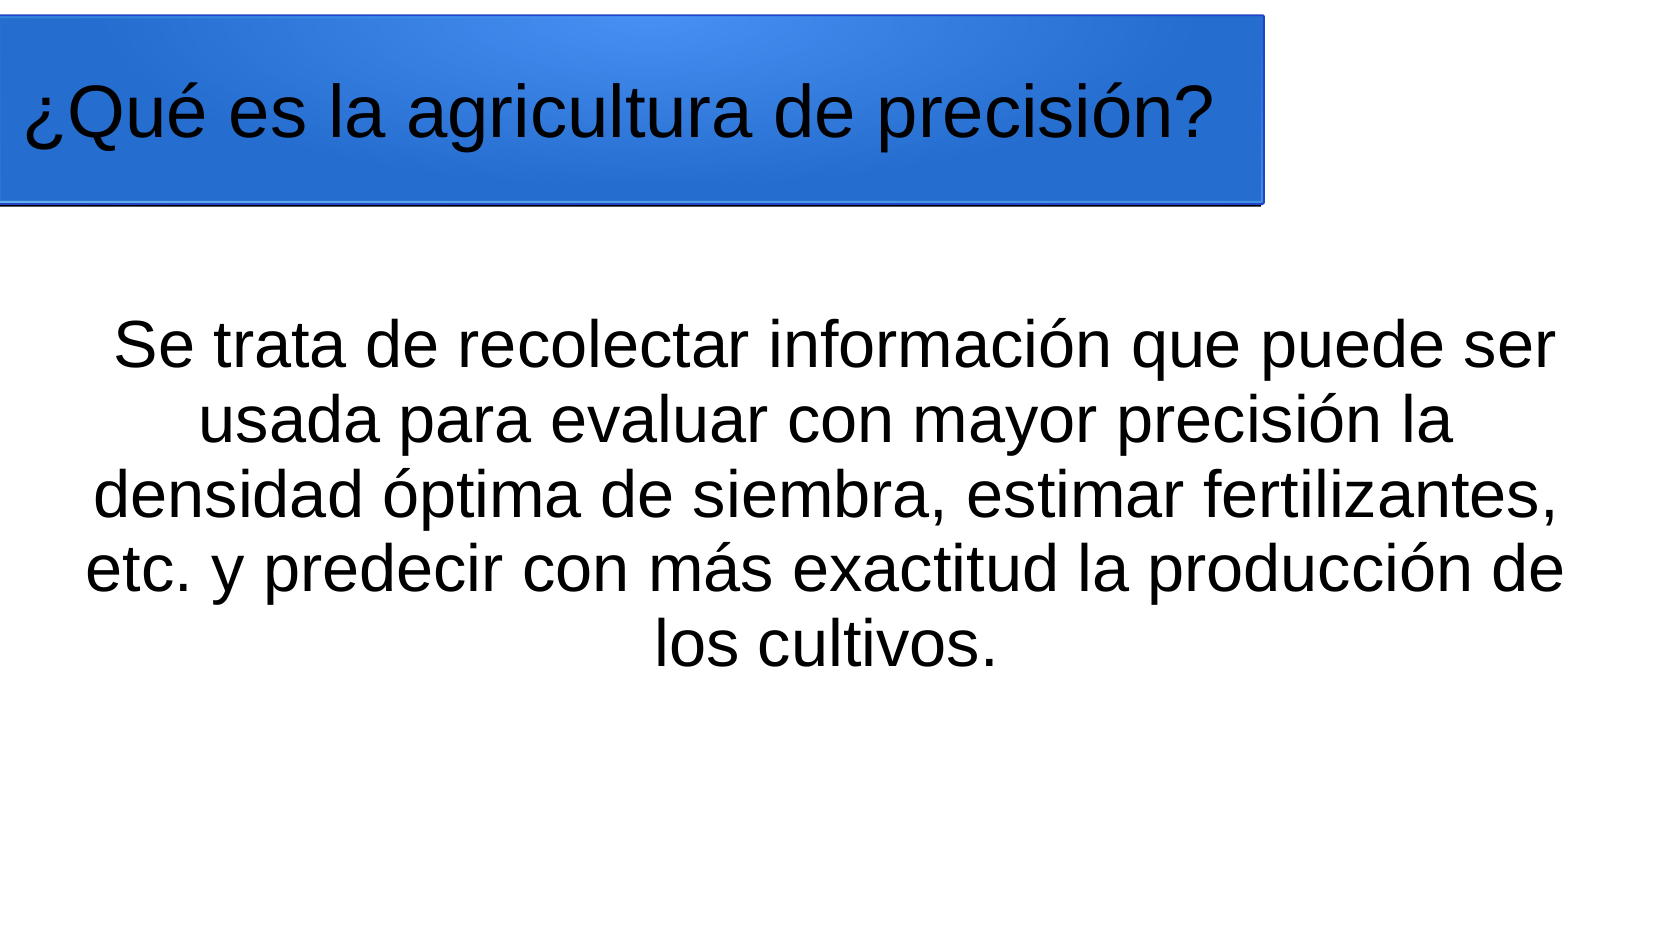

# ¿Qué es la agricultura de precisión?
 Se trata de recolectar información que puede ser usada para evaluar con mayor precisión la densidad óptima de siembra, estimar fertilizantes, etc. y predecir con más exactitud la producción de los cultivos.